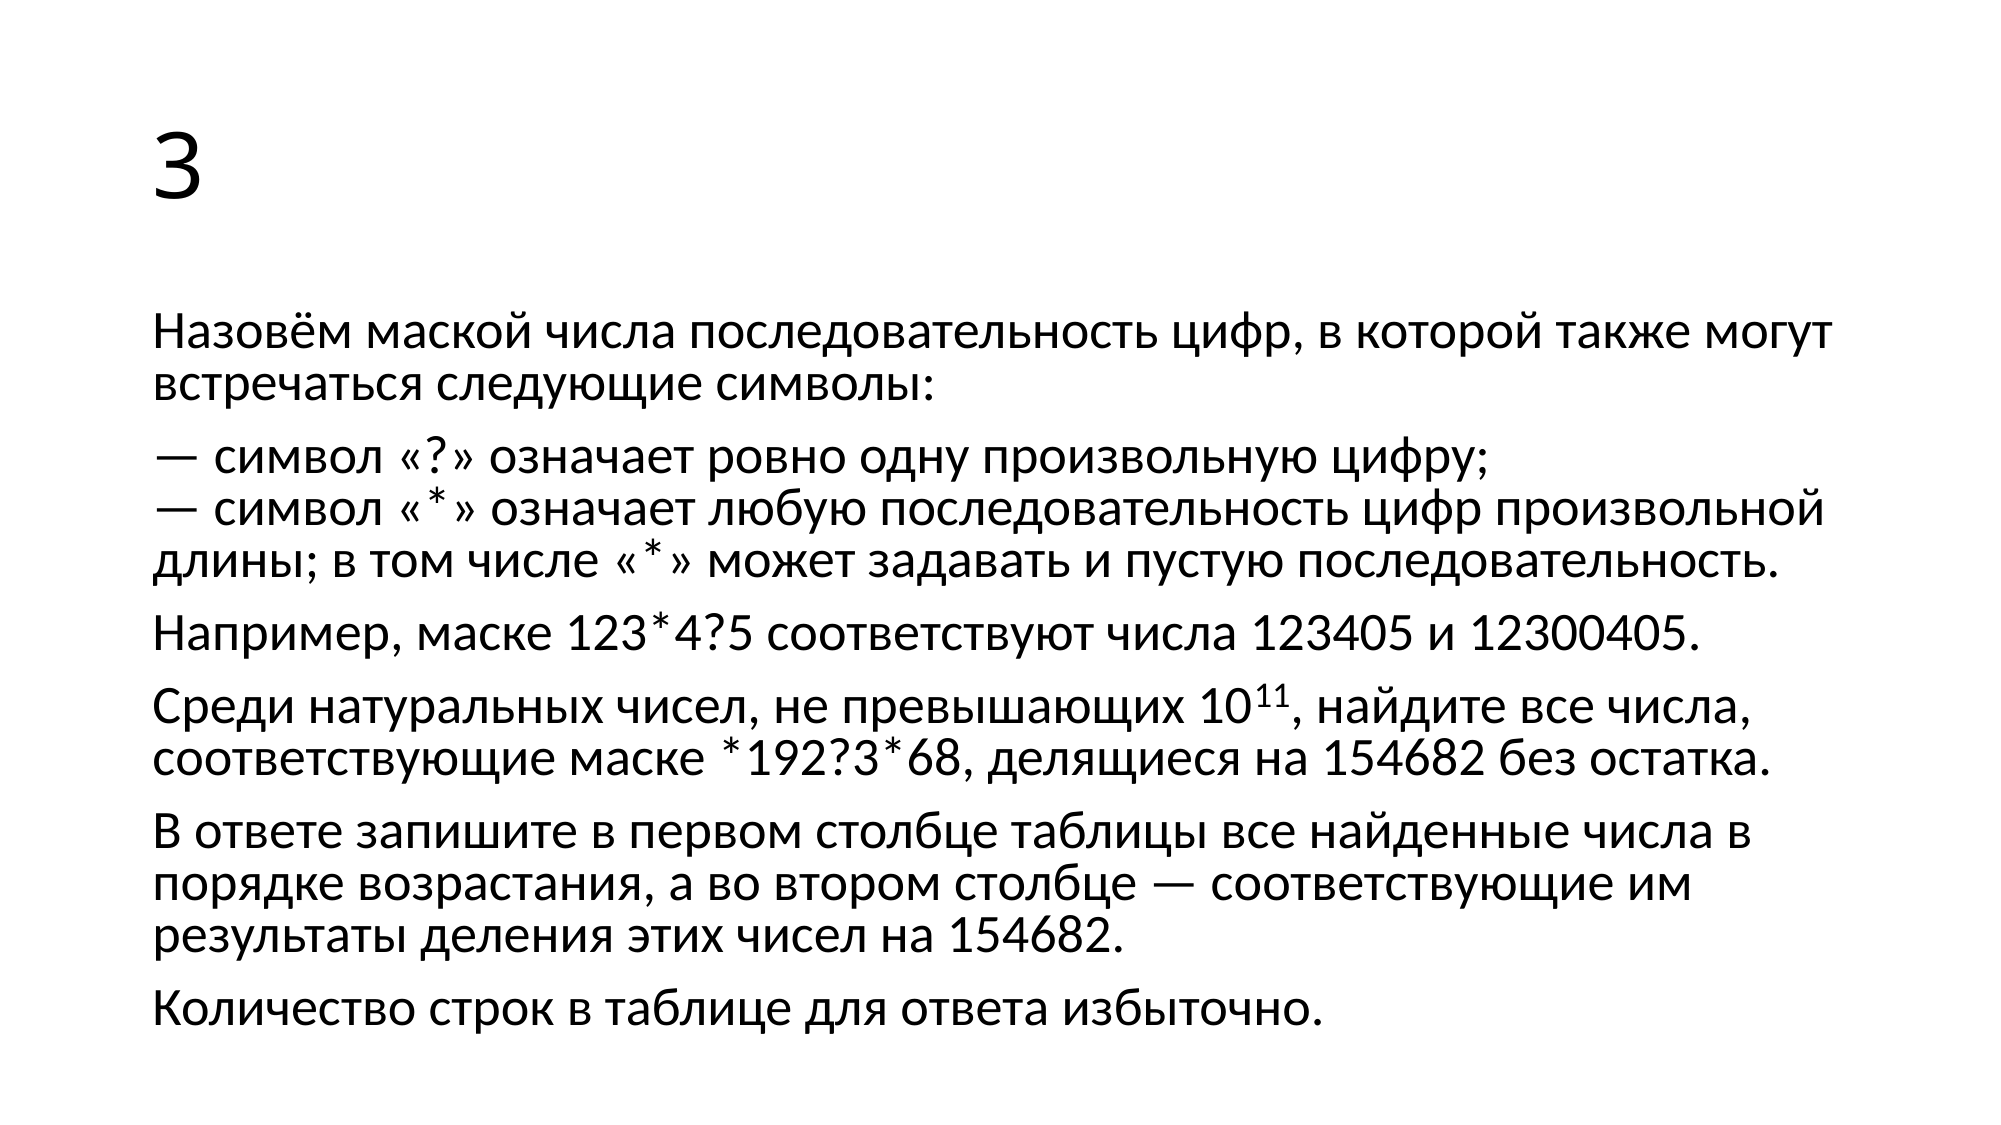

# 3
Назовём маской числа последовательность цифр, в которой также могут встречаться следующие символы:
— символ «?» означает ровно одну произвольную цифру;
— символ «*» означает любую последовательность цифр произвольной длины; в том числе «*» может задавать и пустую последовательность.
Например, маске 123*4?5 соответствуют числа 123405 и 12300405.
Среди натуральных чисел, не превышающих 1011, найдите все числа, соответствующие маске *192?3*68, делящиеся на 154682 без остатка.
В ответе запишите в первом столбце таблицы все найденные числа в порядке возрастания, а во втором столбце — соответствующие им результаты деления этих чисел на 154682.
Количество строк в таблице для ответа избыточно.